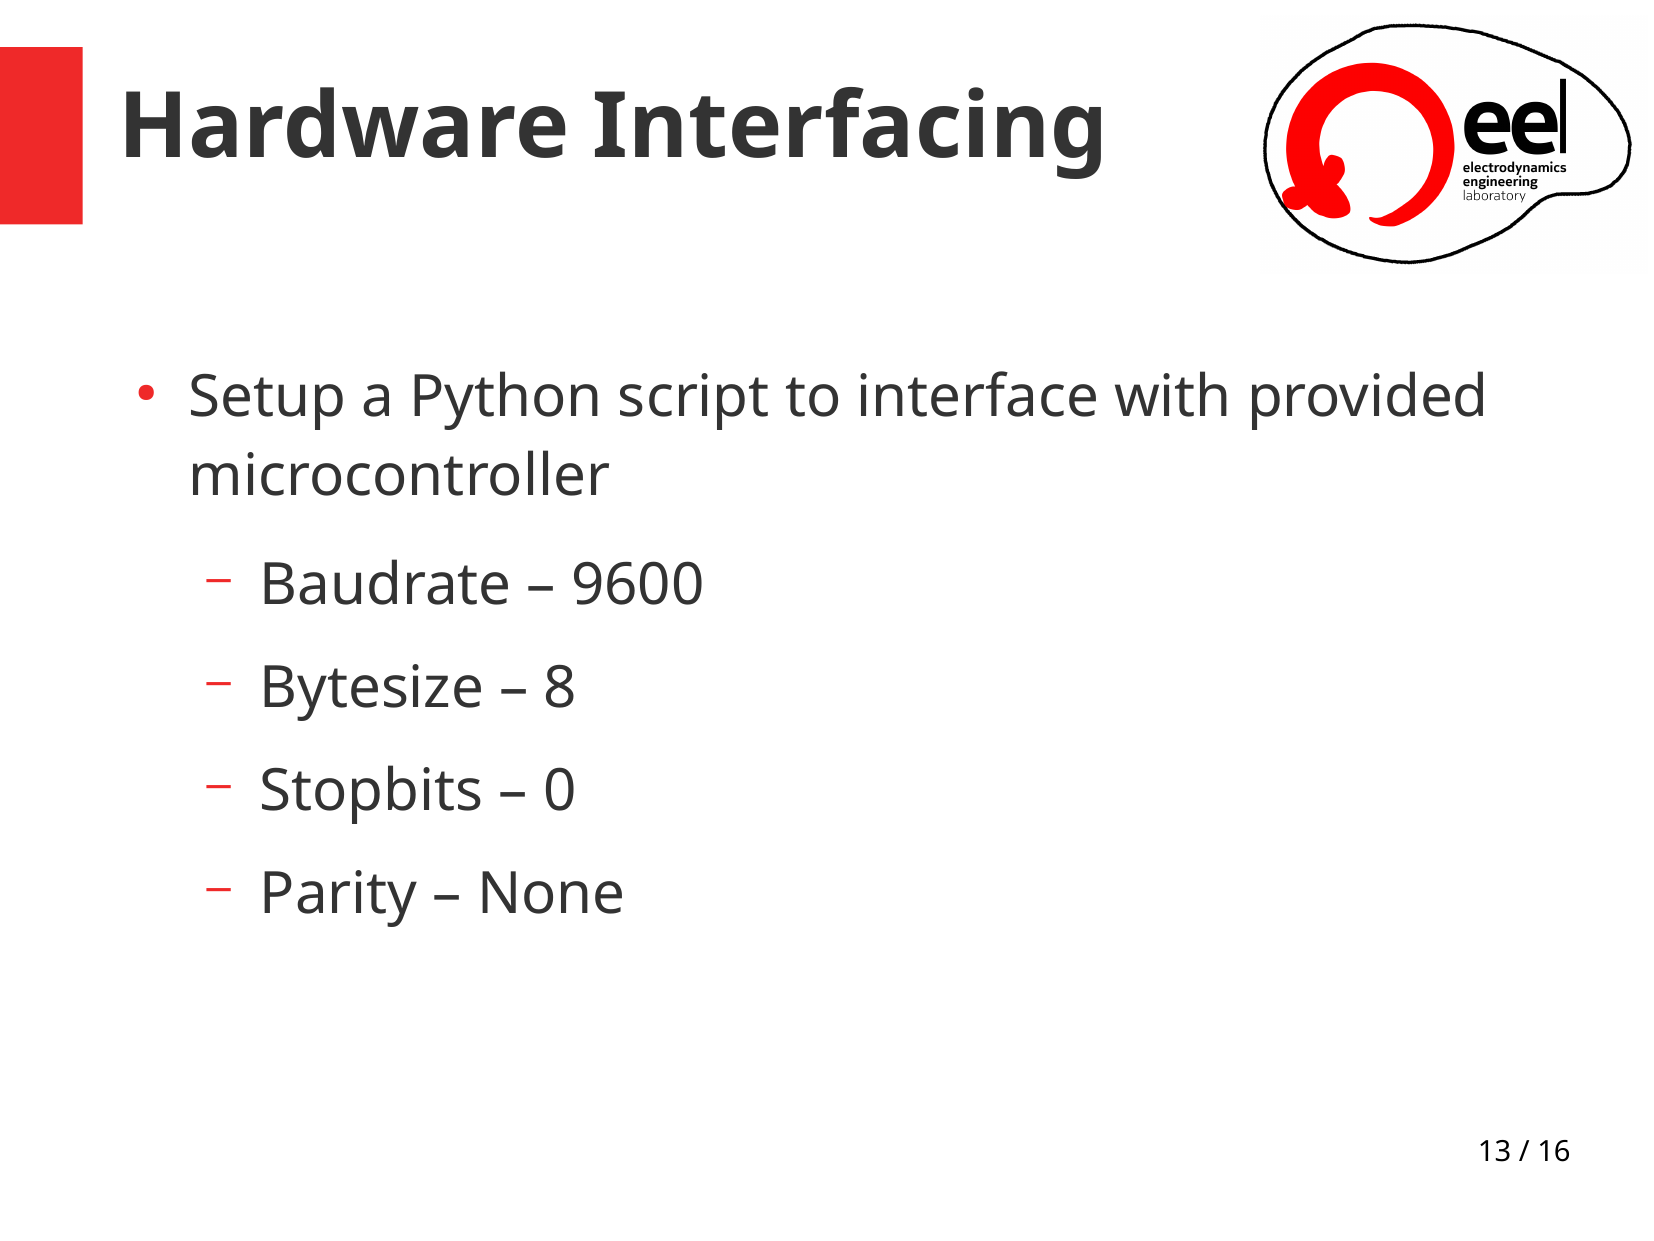

# Hardware Interfacing
Setup a Python script to interface with provided microcontroller
Baudrate – 9600
Bytesize – 8
Stopbits – 0
Parity – None
13